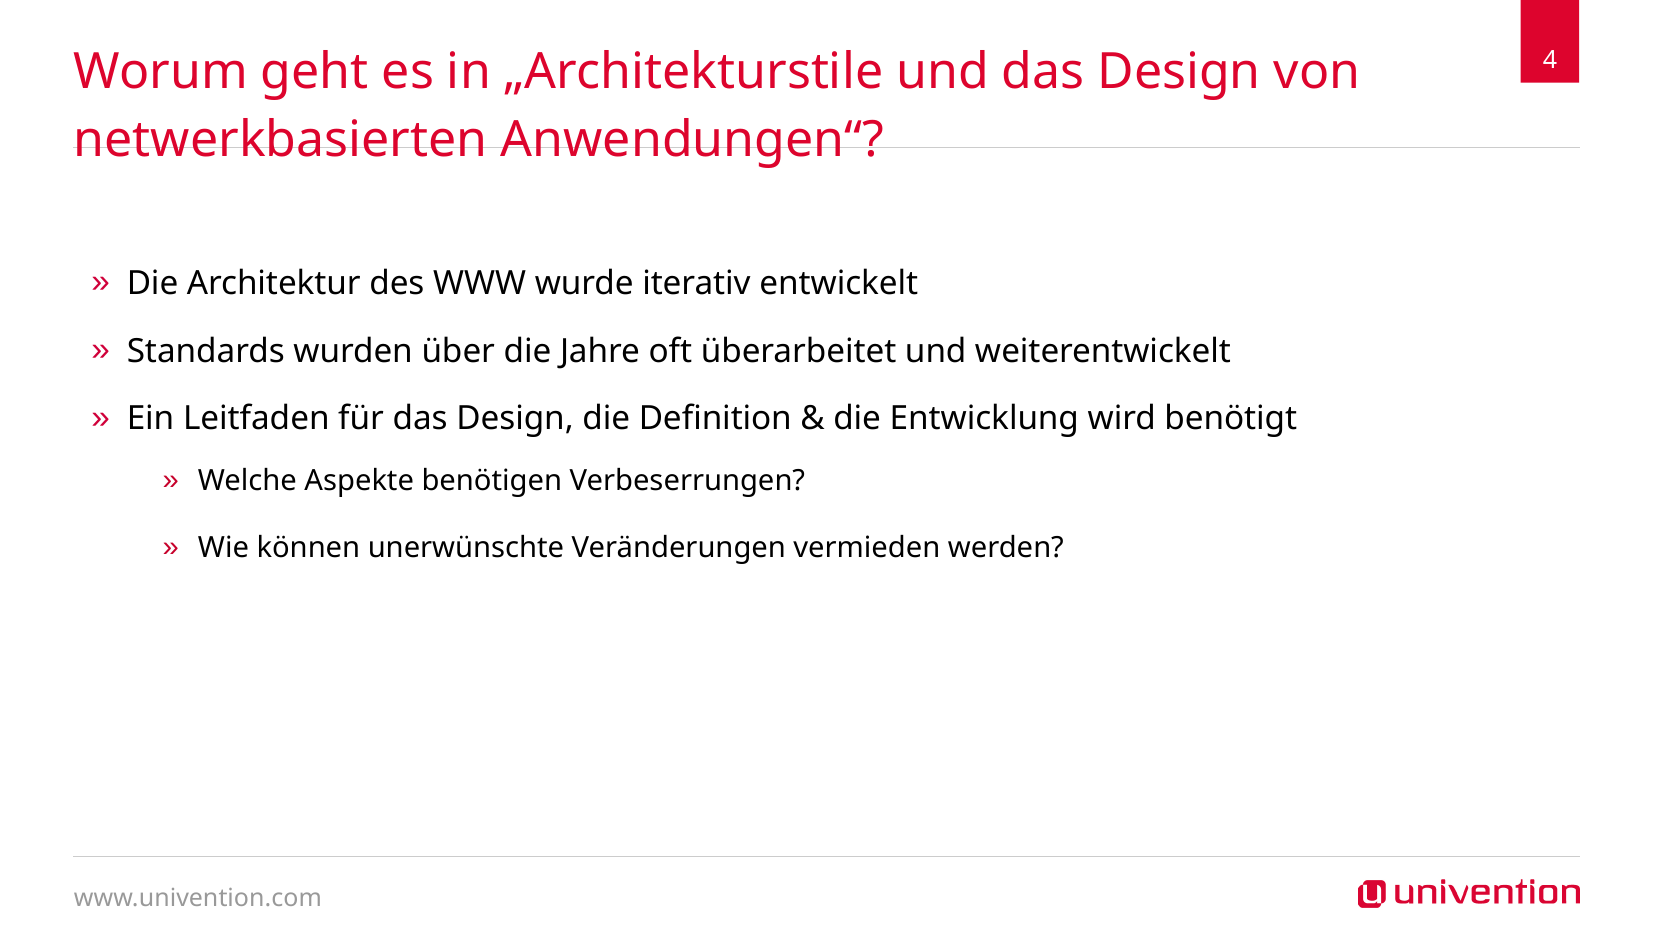

# Worum geht es in „Architekturstile und das Design von netwerkbasierten Anwendungen“?
Die Architektur des WWW wurde iterativ entwickelt
Standards wurden über die Jahre oft überarbeitet und weiterentwickelt
Ein Leitfaden für das Design, die Definition & die Entwicklung wird benötigt
Welche Aspekte benötigen Verbeserrungen?
Wie können unerwünschte Veränderungen vermieden werden?